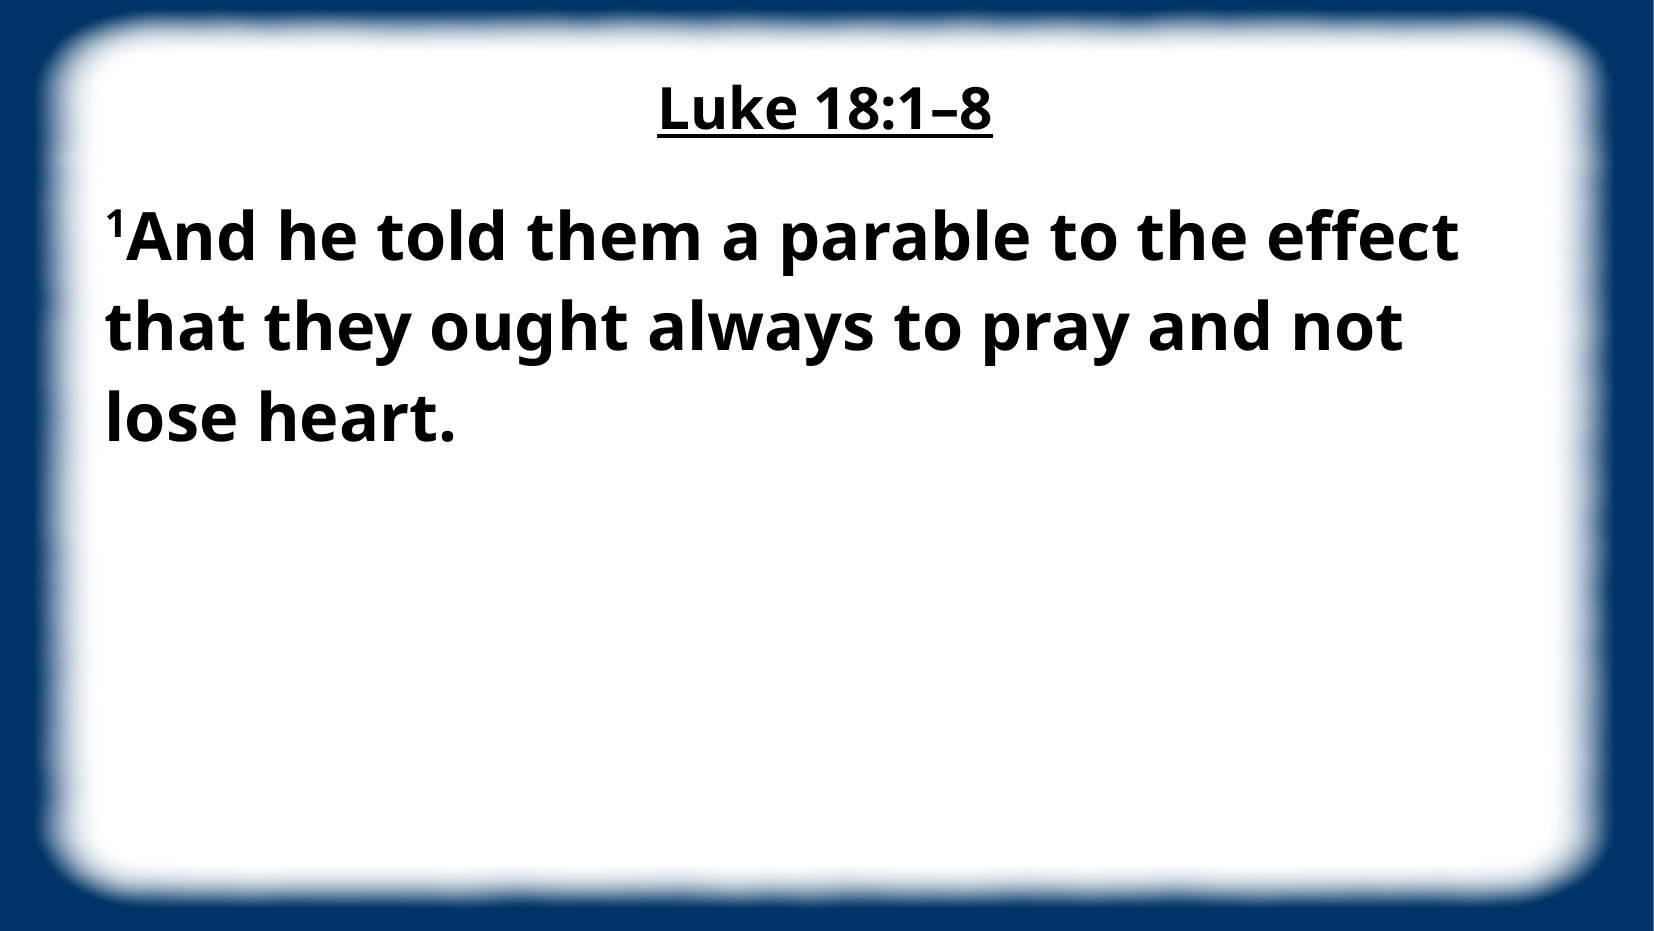

Luke 18:1–8
1And he told them a parable to the effect that they ought always to pray and not lose heart.